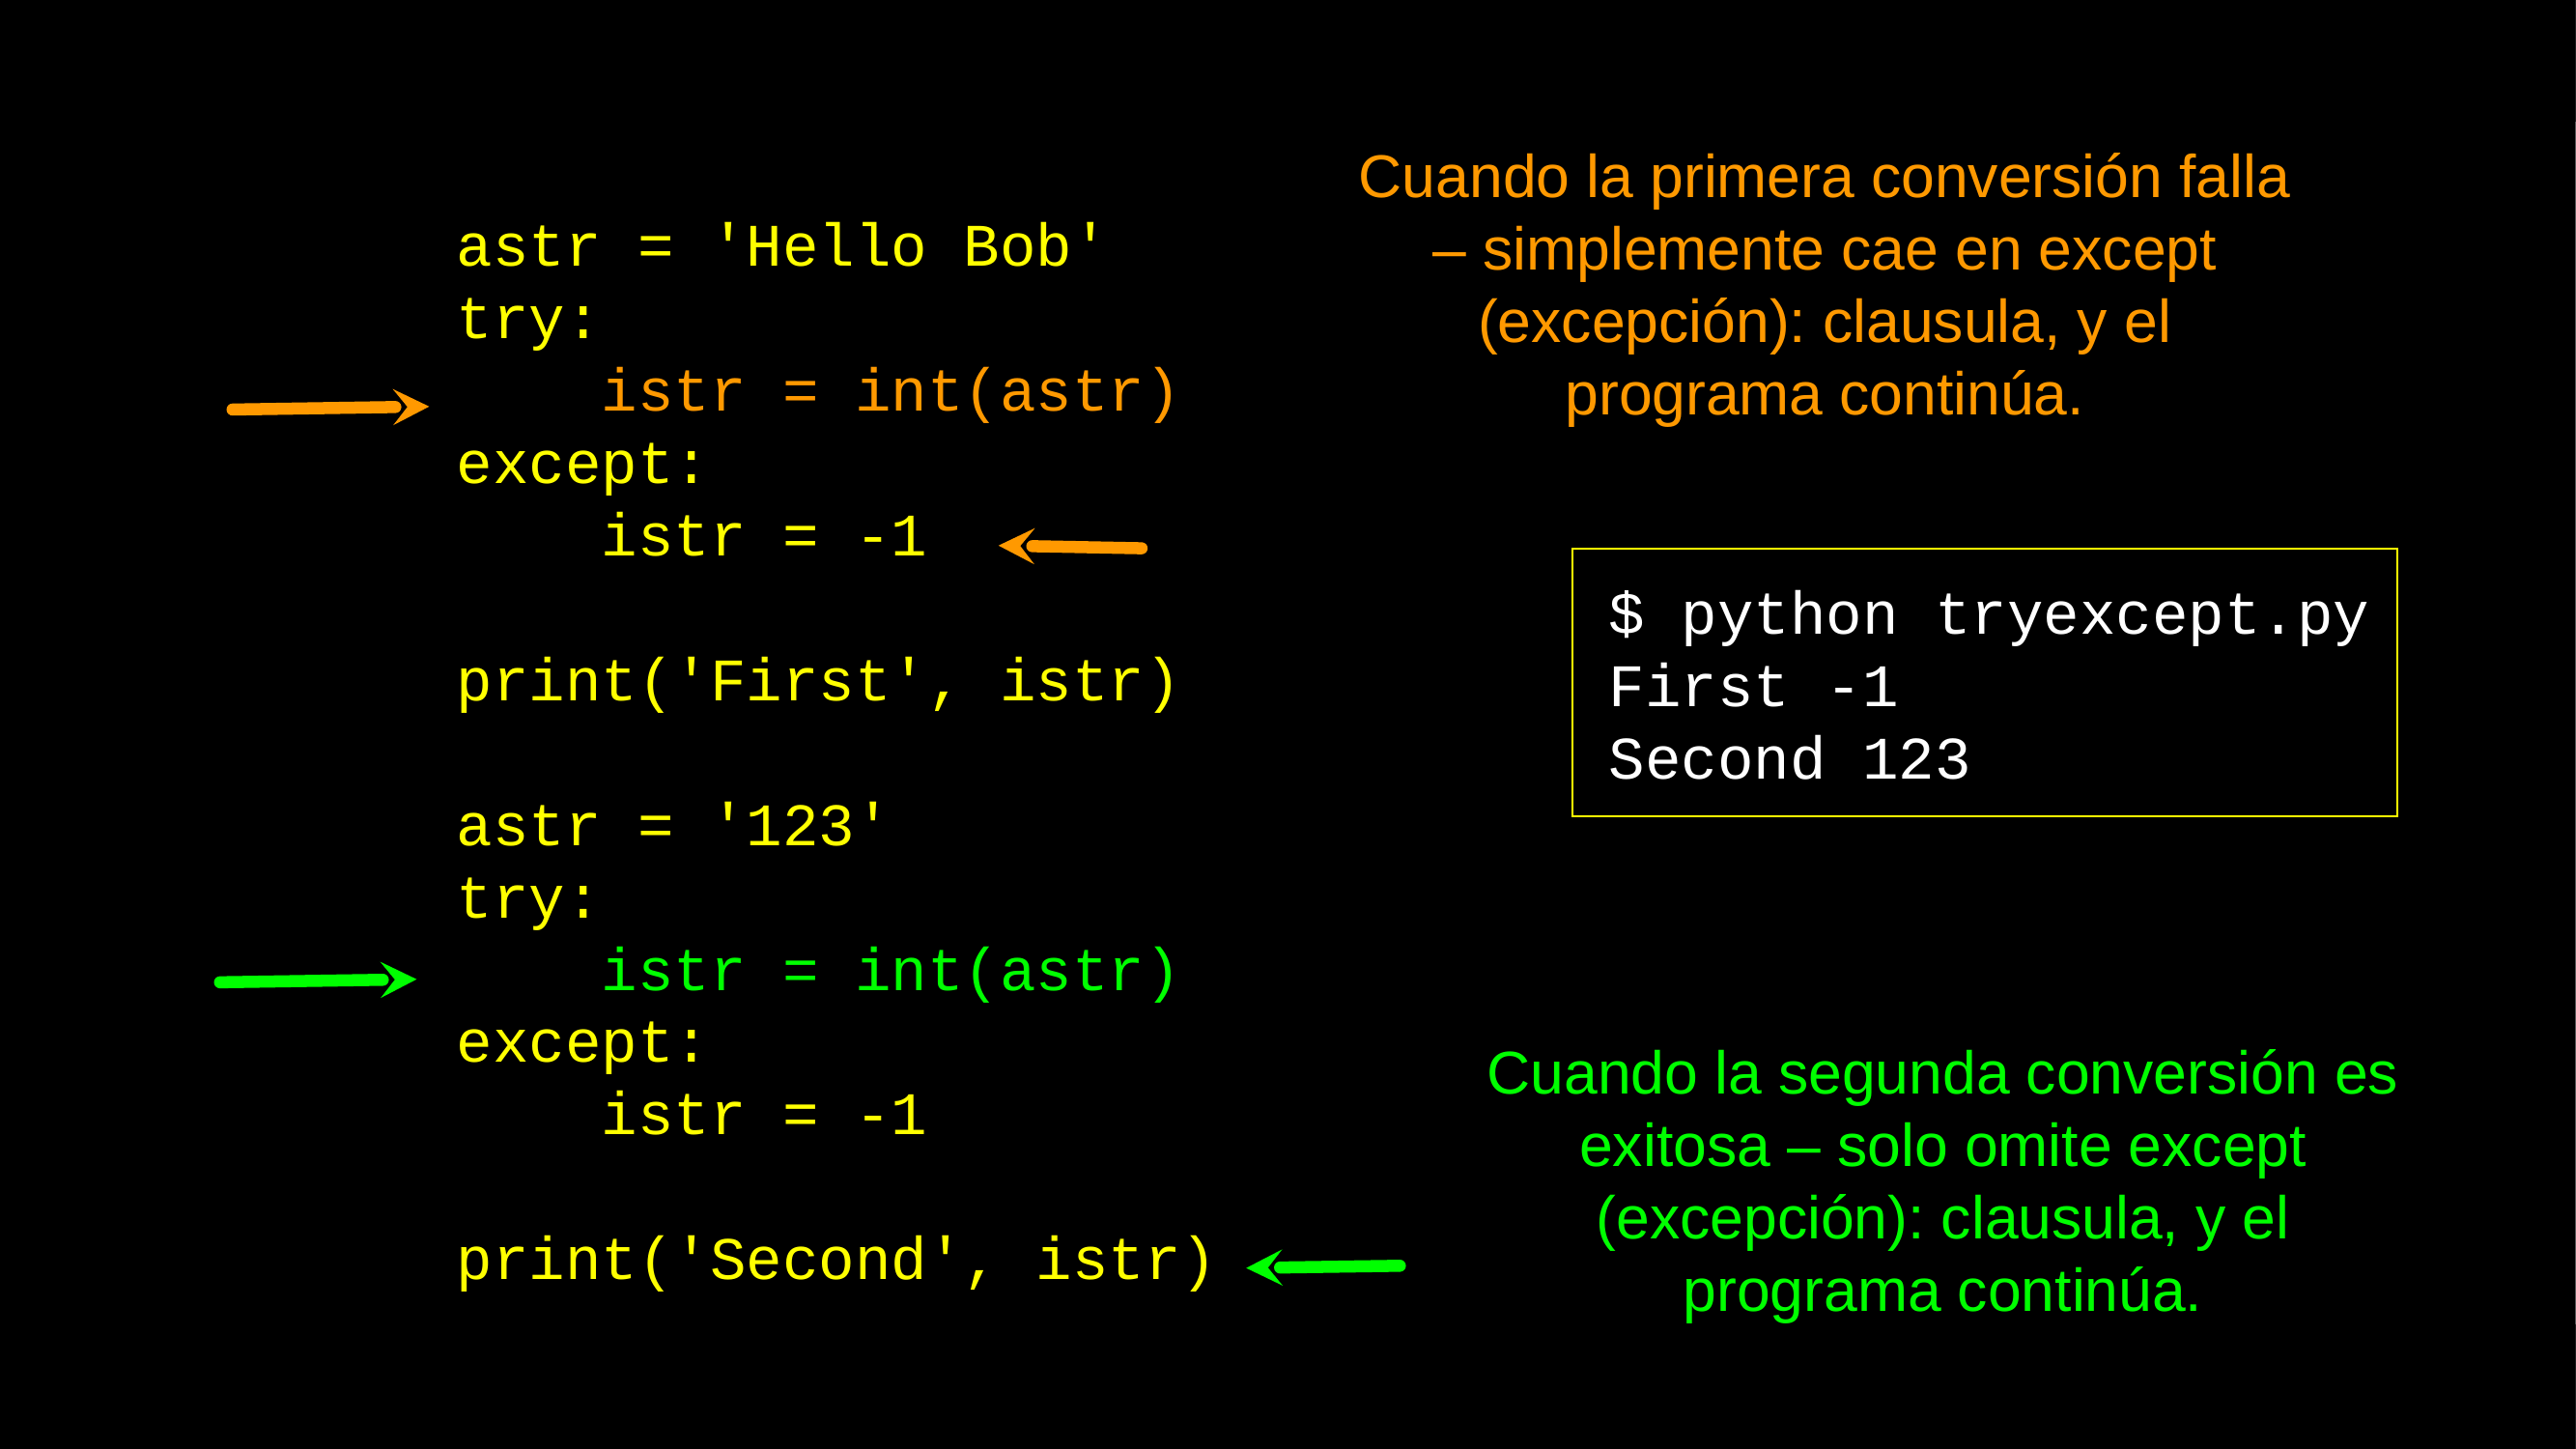

Cuando la primera conversión falla – simplemente cae en except (excepción): clausula, y el programa continúa.
astr = 'Hello Bob'
try:
 istr = int(astr)
except:
 istr = -1
print('First', istr)
astr = '123'
try:
 istr = int(astr)
except:
 istr = -1
print('Second', istr)
 $ python tryexcept.py
 First -1
 Second 123
Cuando la segunda conversión es exitosa – solo omite except (excepción): clausula, y el programa continúa.